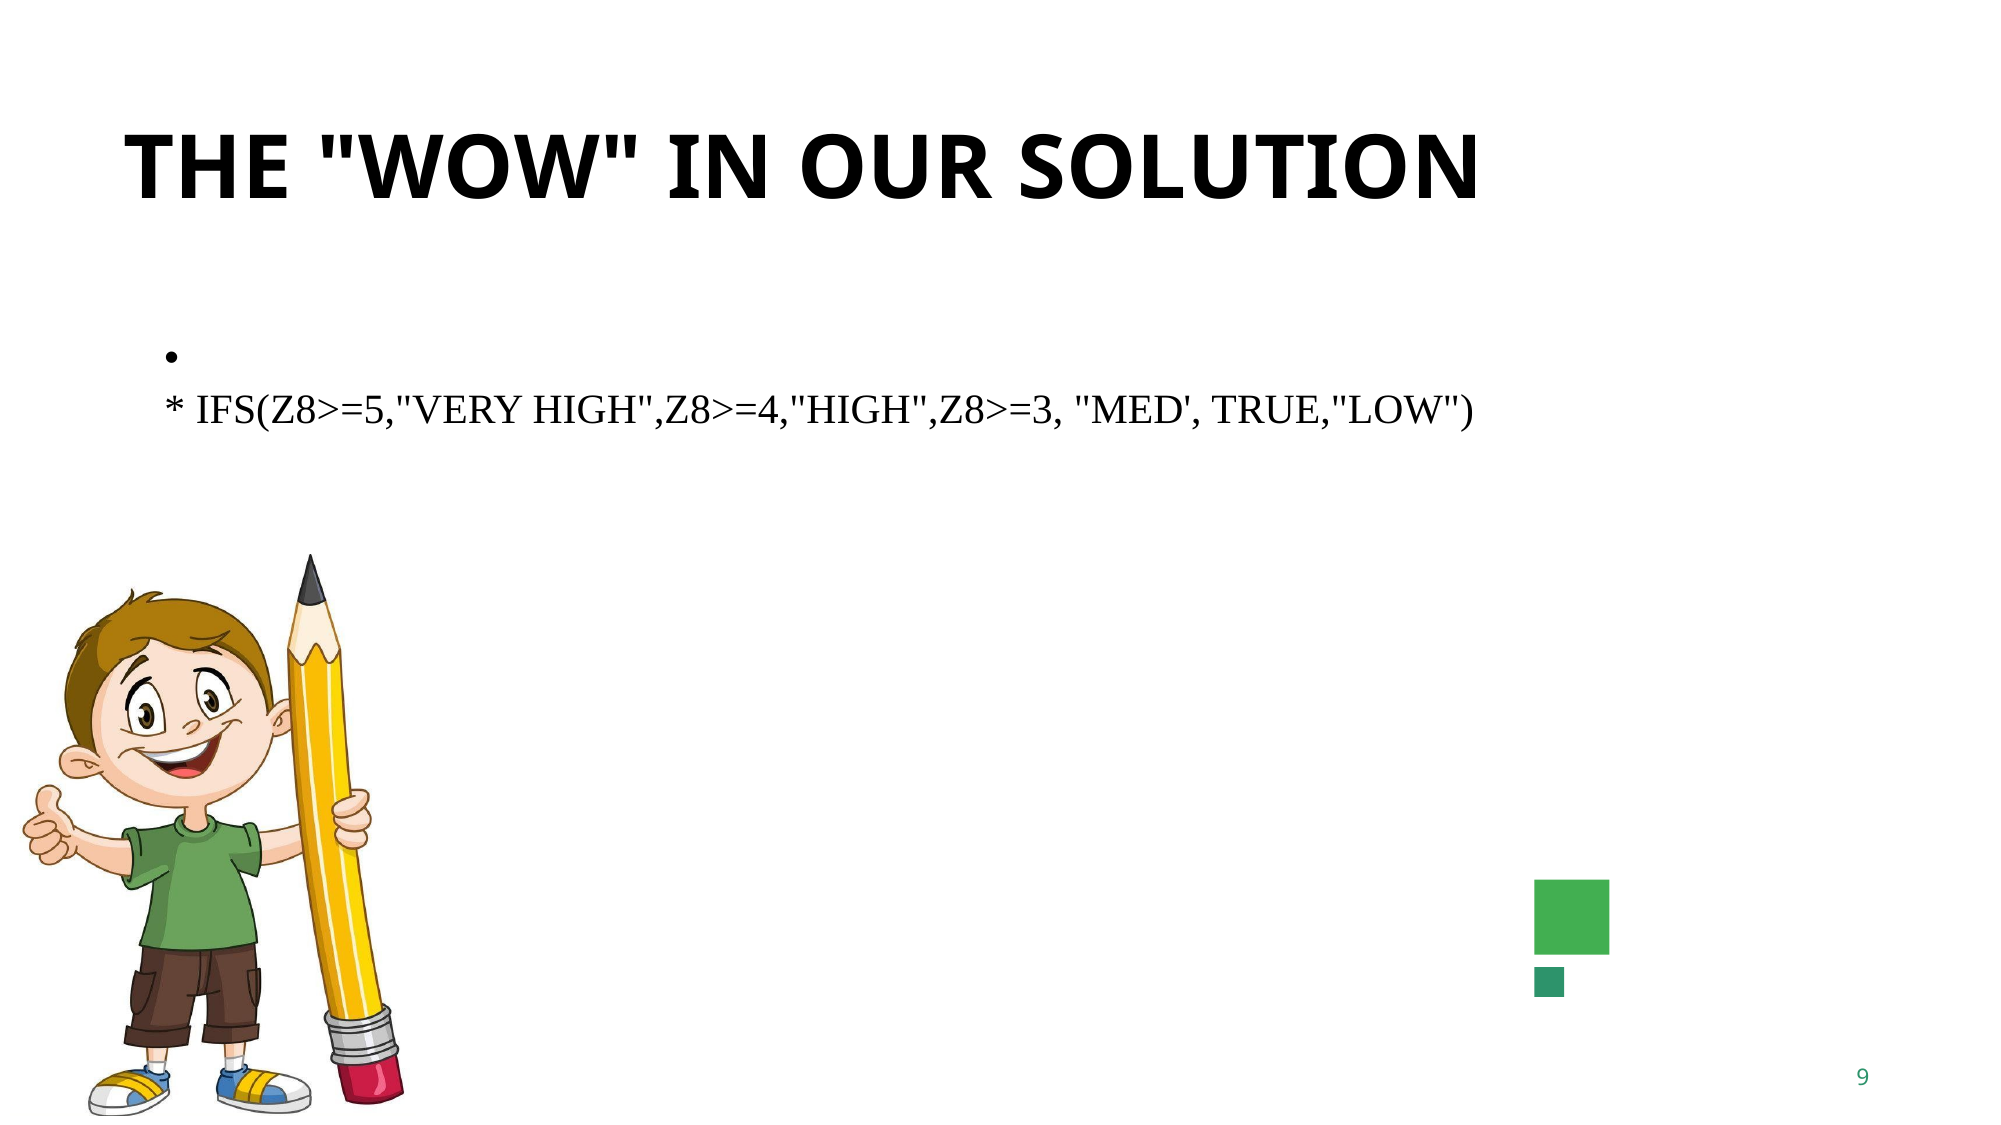

# THE "WOW" IN OUR SOLUTION
* IFS(Z8>=5,"VERY HIGH",Z8>=4,"HIGH",Z8>=3, "MED', TRUE,"LOW")
3/21/2024 Annual Review